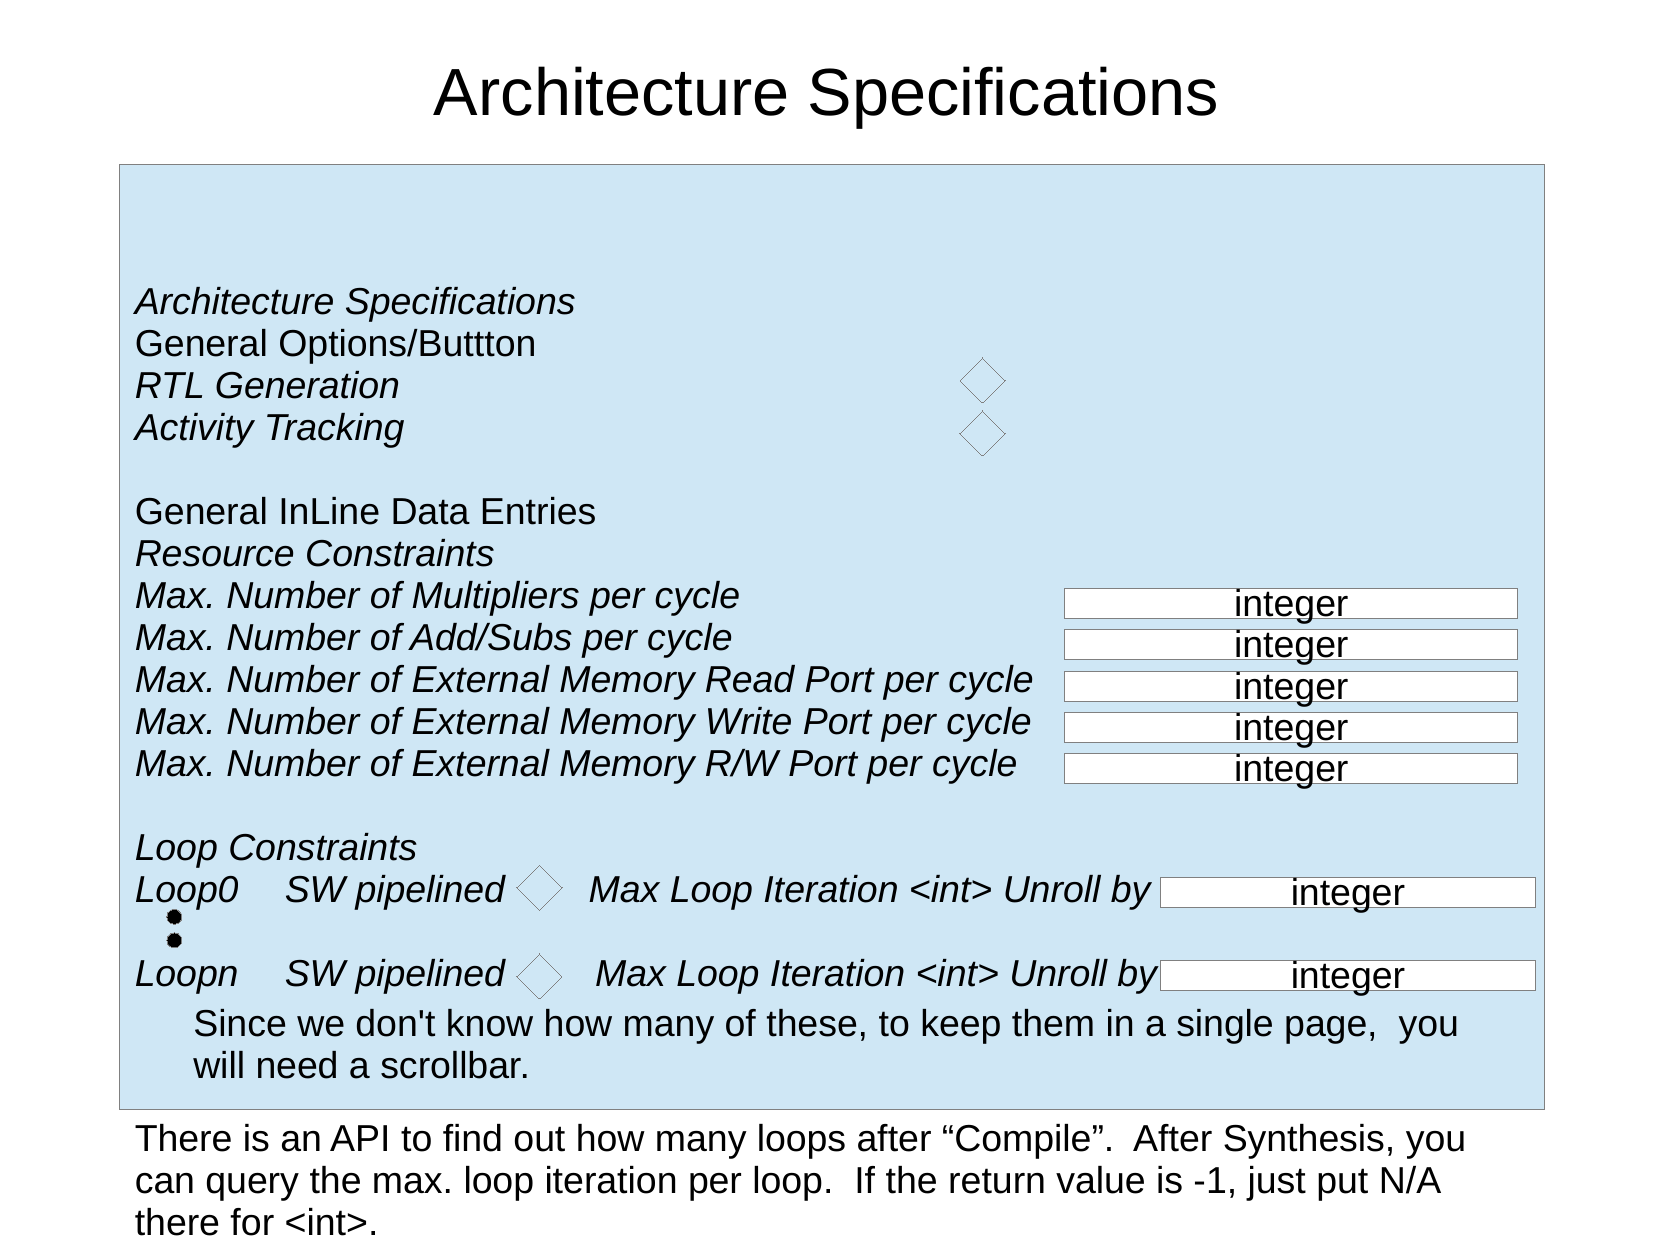

# Architecture Specifications
Architecture Specifications
General Options/Buttton
RTL Generation
Activity Tracking
General InLine Data Entries
Resource Constraints
Max. Number of Multipliers per cycle
Max. Number of Add/Subs per cycle
Max. Number of External Memory Read Port per cycle
Max. Number of External Memory Write Port per cycle
Max. Number of External Memory R/W Port per cycle
Loop Constraints
Loop0	SW pipelined Max Loop Iteration <int> Unroll by
Loopn	SW pipelined		 Max Loop Iteration <int> Unroll by
integer
integer
integer
integer
integer
integer
integer
Since we don't know how many of these, to keep them in a single page, you
will need a scrollbar.
There is an API to find out how many loops after “Compile”. After Synthesis, you can query the max. loop iteration per loop. If the return value is -1, just put N/A there for <int>.